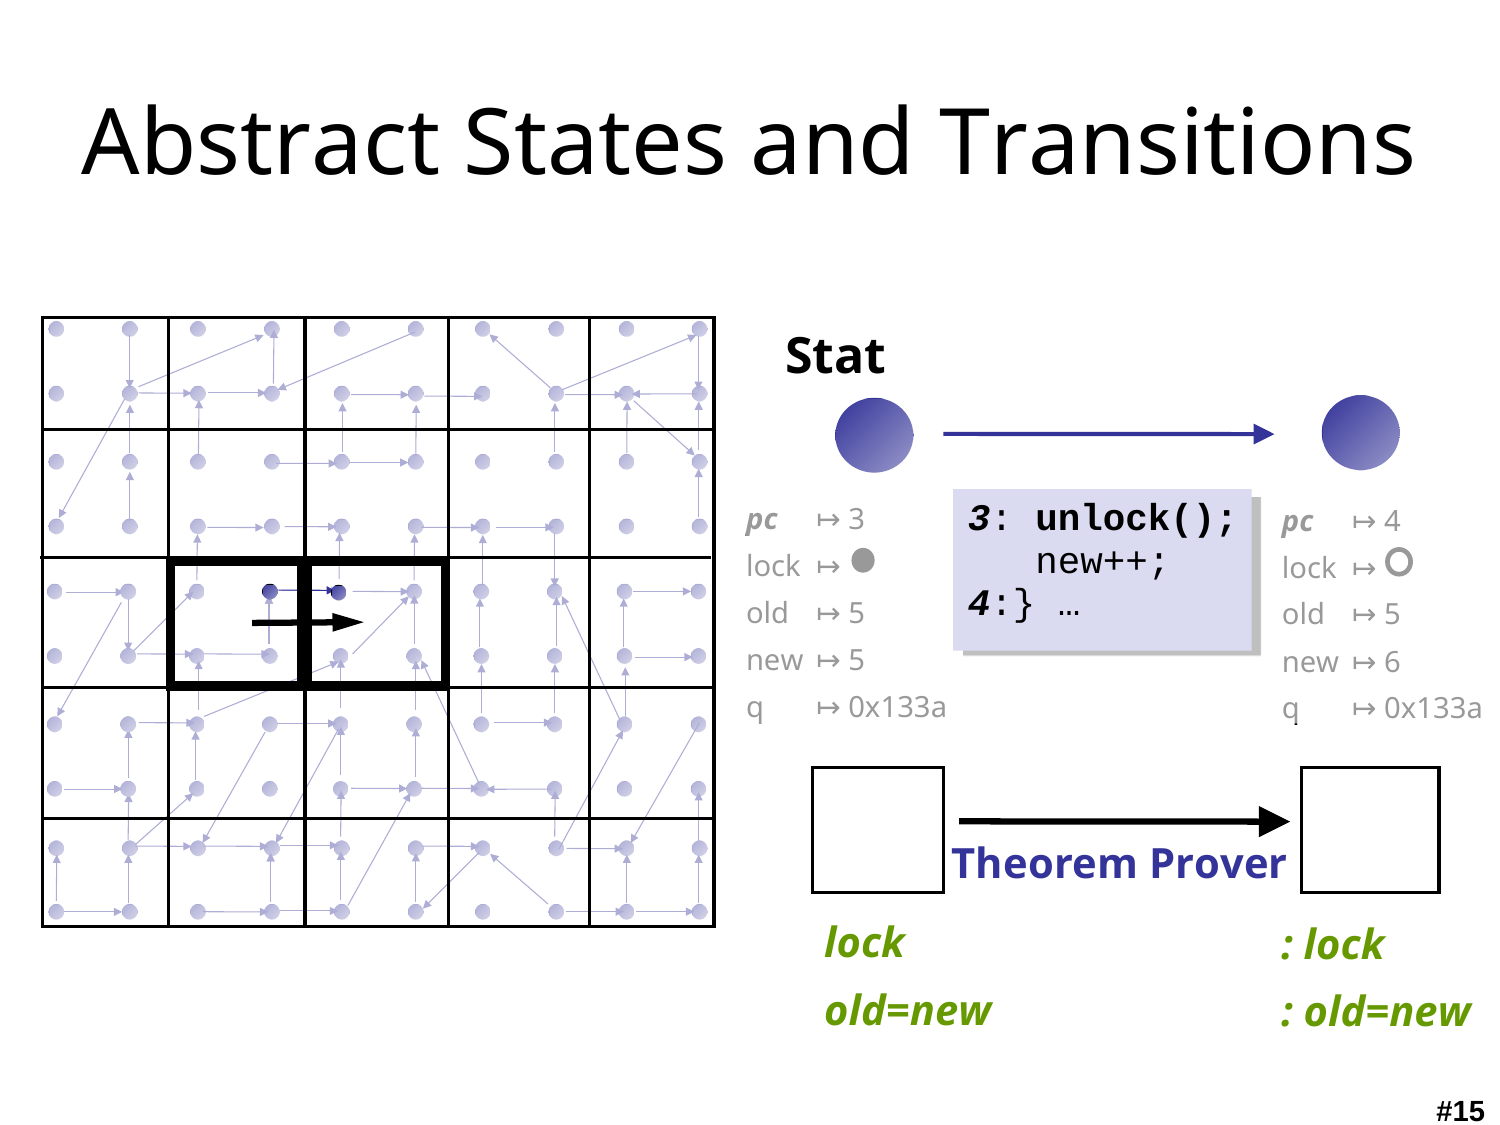

# Abstract States and Transitions
State
3: unlock();
 new++;
4:} …
pc
lock
old
new
q
 3

 5
 5
 0x133a
pc
lock
old
new
q
 4

 5
 6
 0x133a
Theorem Prover
 lock
 old=new
 : lock
 : old=new
15